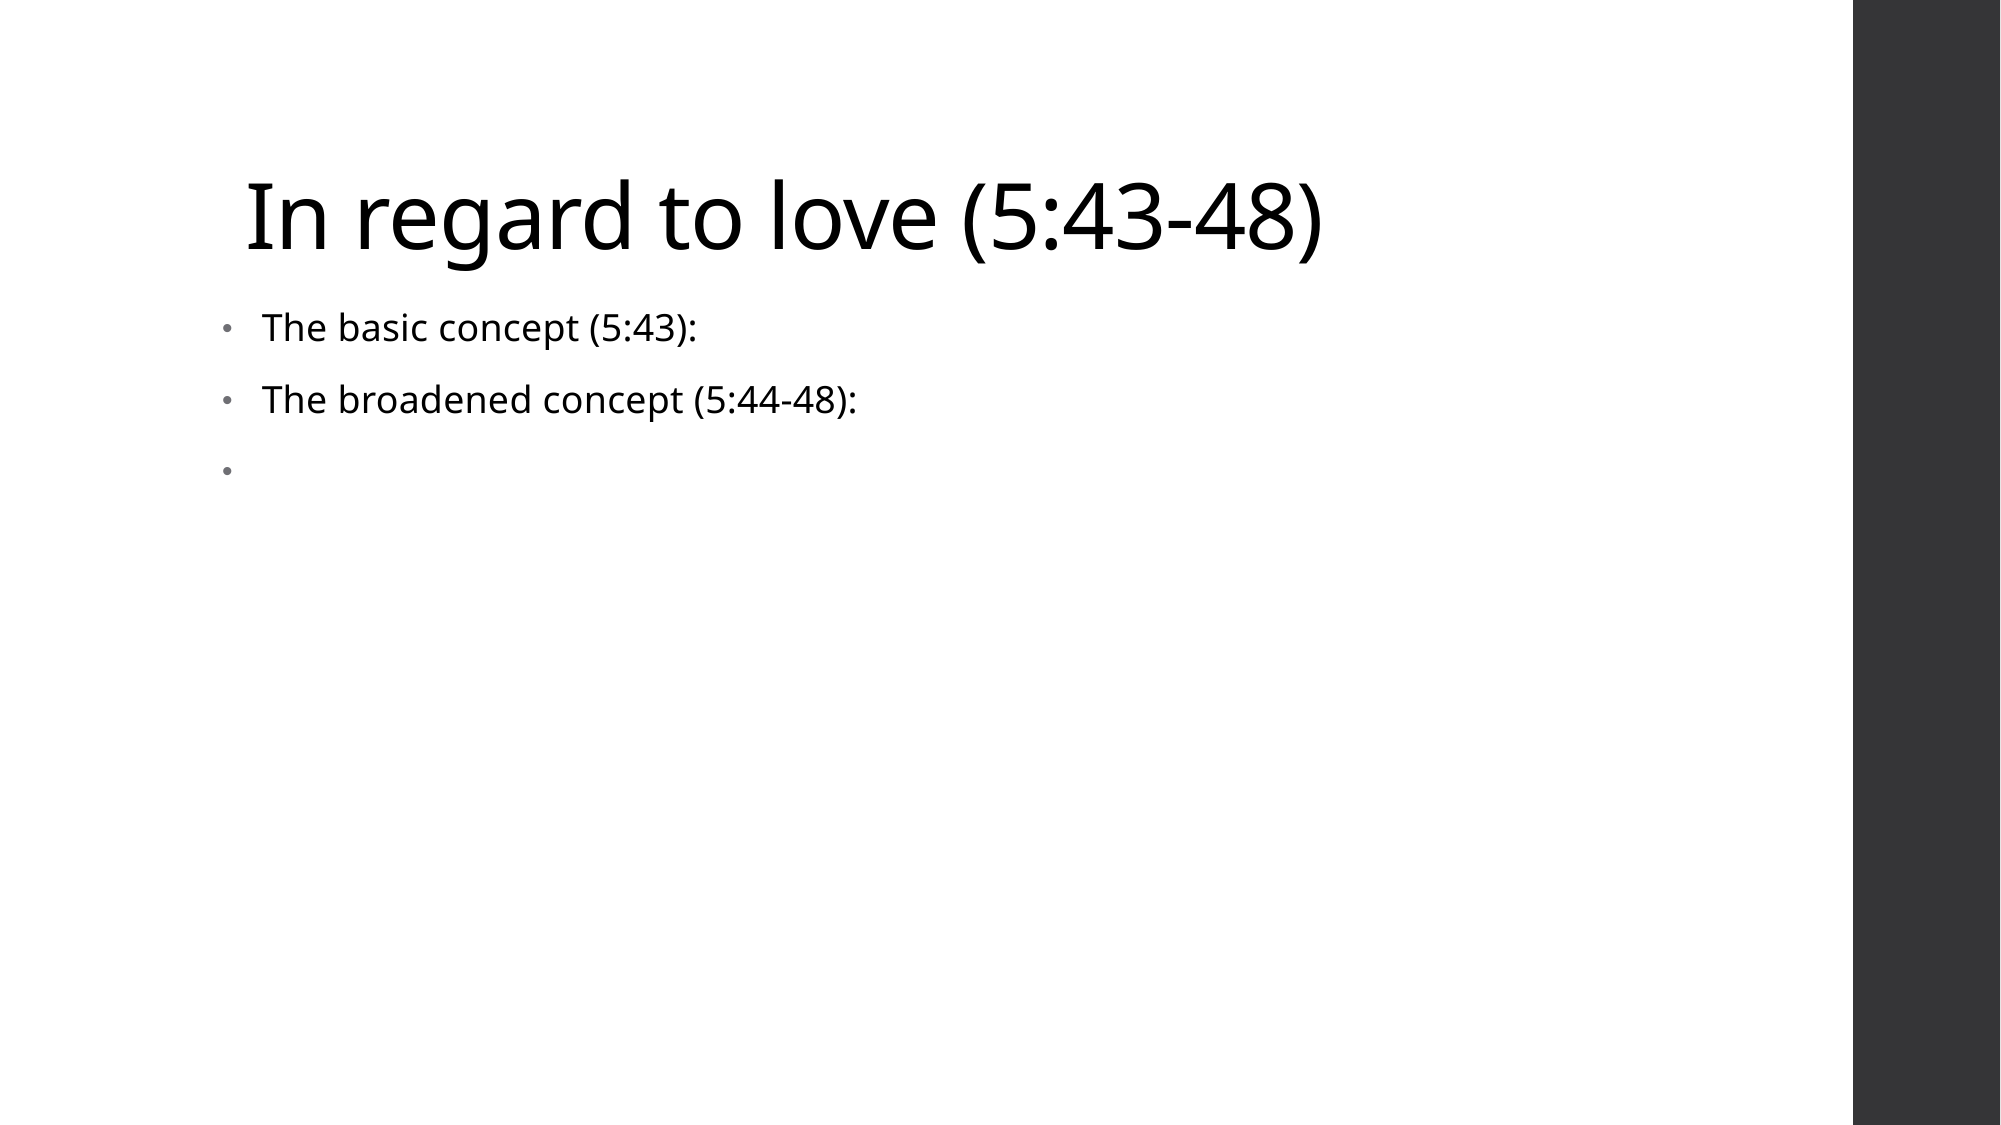

# In regard to love (5:43-48)
 The basic concept (5:43):
 The broadened concept (5:44-48):